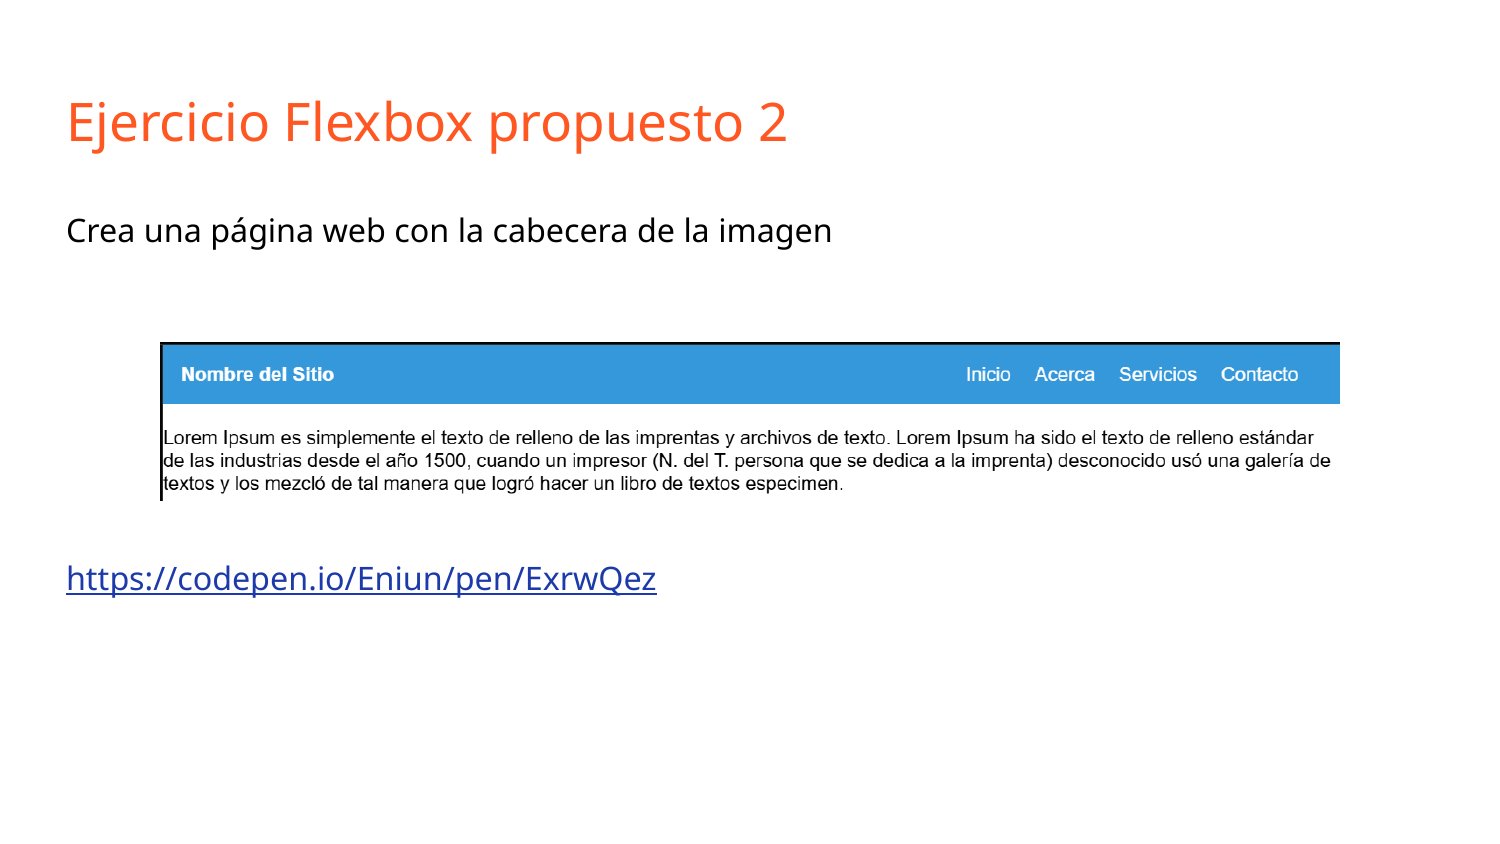

# Ejercicio Flexbox propuesto 2
Crea una página web con la cabecera de la imagen
https://codepen.io/Eniun/pen/ExrwQez